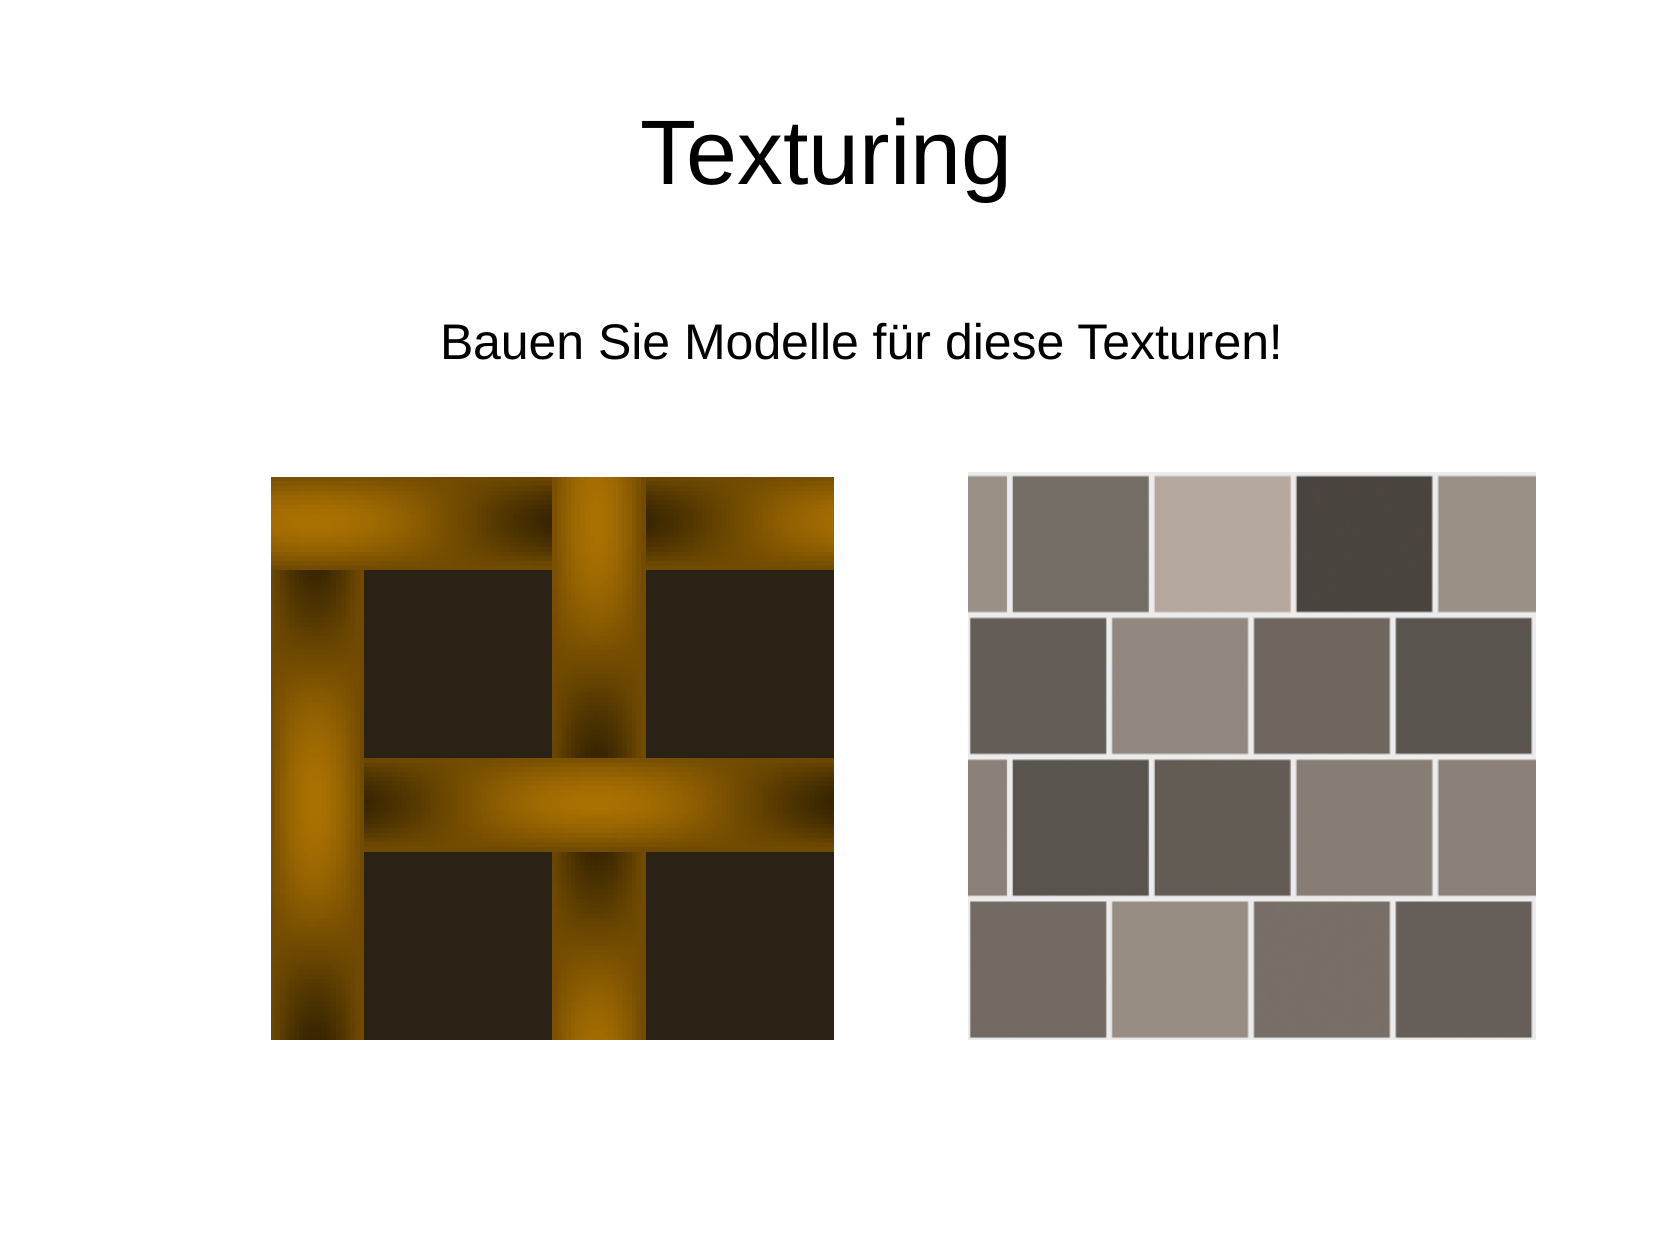

# Texturing
Bauen Sie Modelle für diese Texturen!